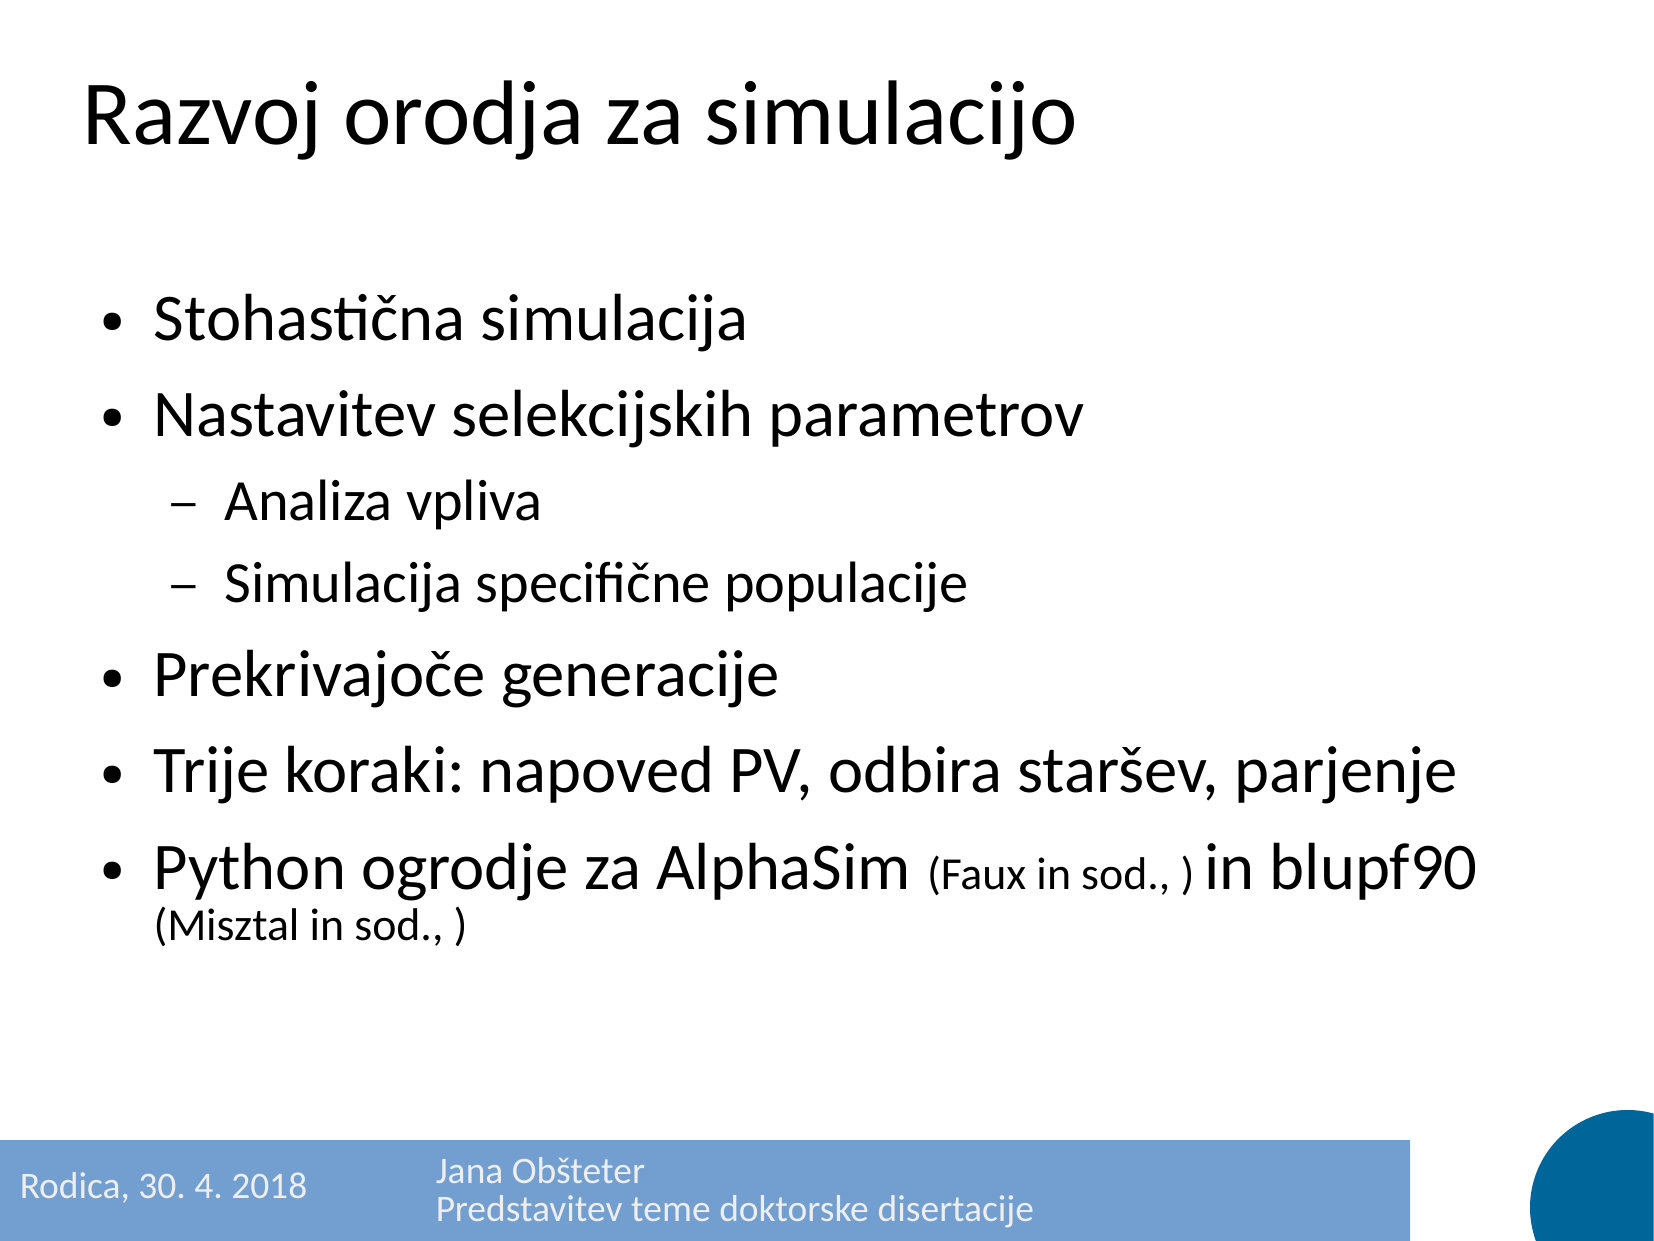

# Razvoj orodja za simulacijo
Stohastična simulacija
Nastavitev selekcijskih parametrov
Analiza vpliva
Simulacija specifične populacije
Prekrivajoče generacije
Trije koraki: napoved PV, odbira staršev, parjenje
Python ogrodje za AlphaSim (Faux in sod., ) in blupf90 (Misztal in sod., )